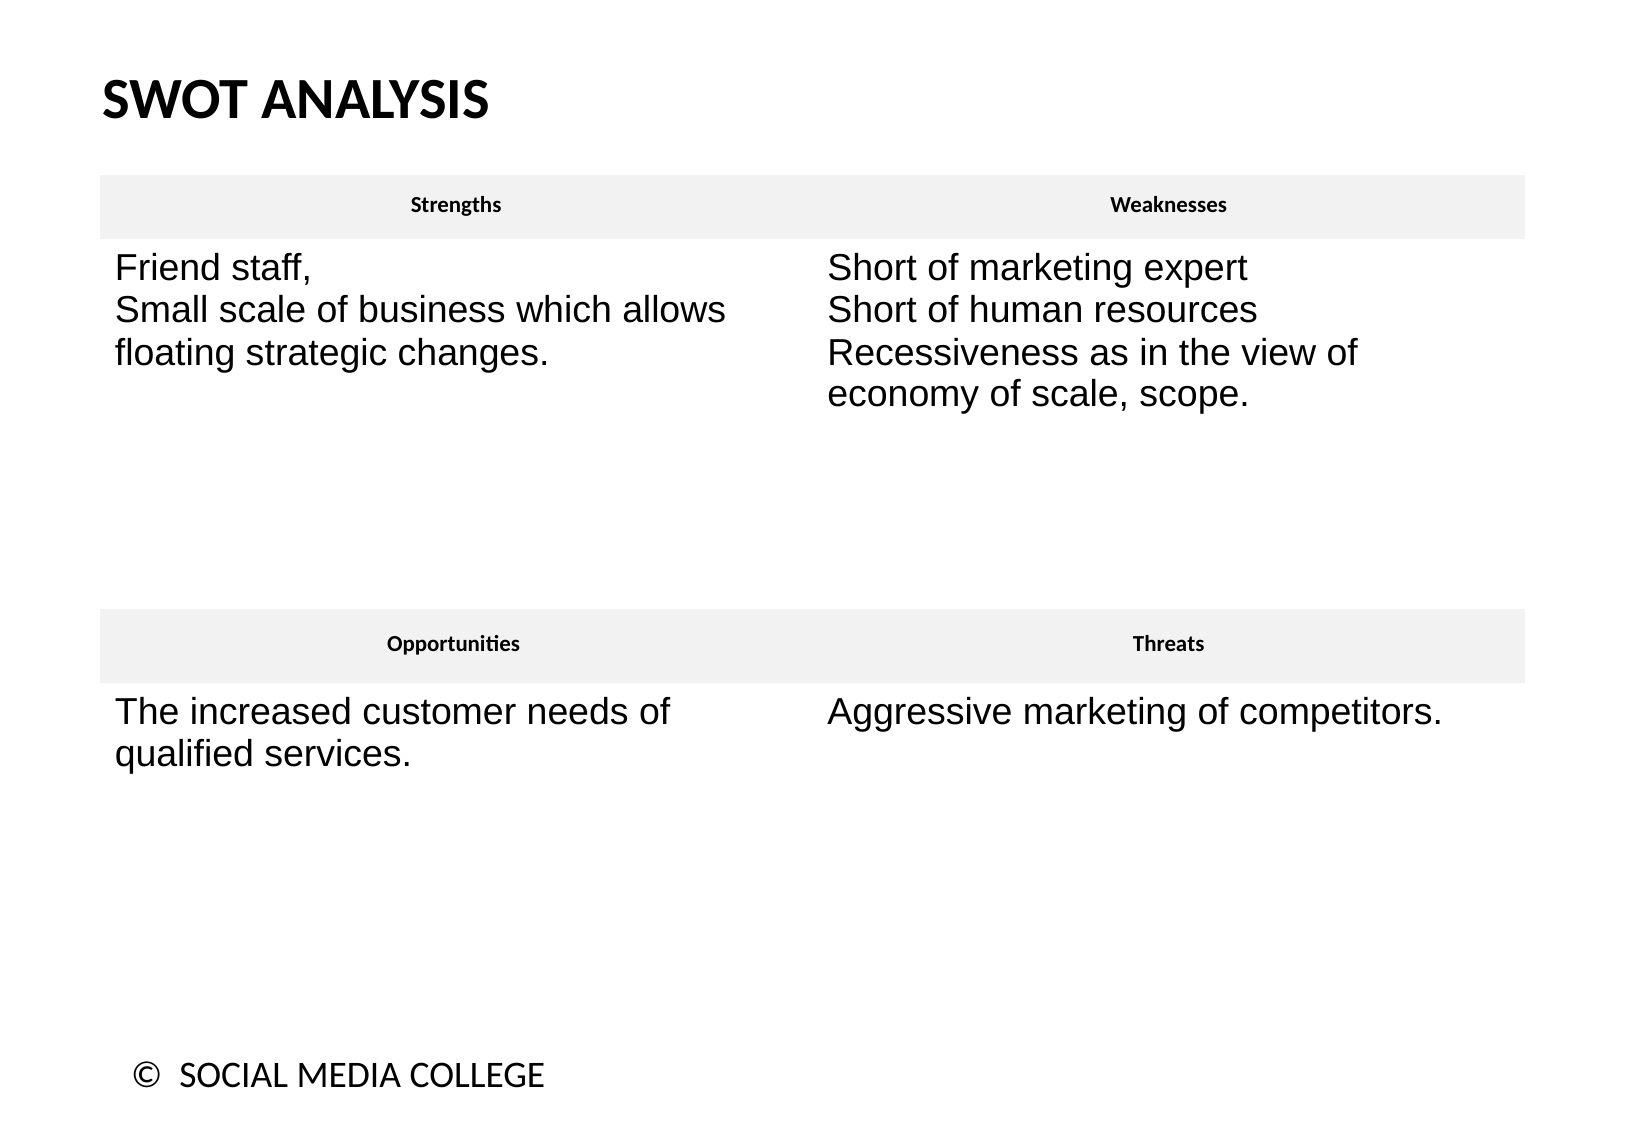

SWOT ANALYSIS
| Strengths | Weaknesses |
| --- | --- |
| Friend staff, Small scale of business which allows floating strategic changes. | Short of marketing expert Short of human resources Recessiveness as in the view of economy of scale, scope. |
| Opportunities | Threats |
| The increased customer needs of qualified services. | Aggressive marketing of competitors. |
 © SOCIAL MEDIA COLLEGE